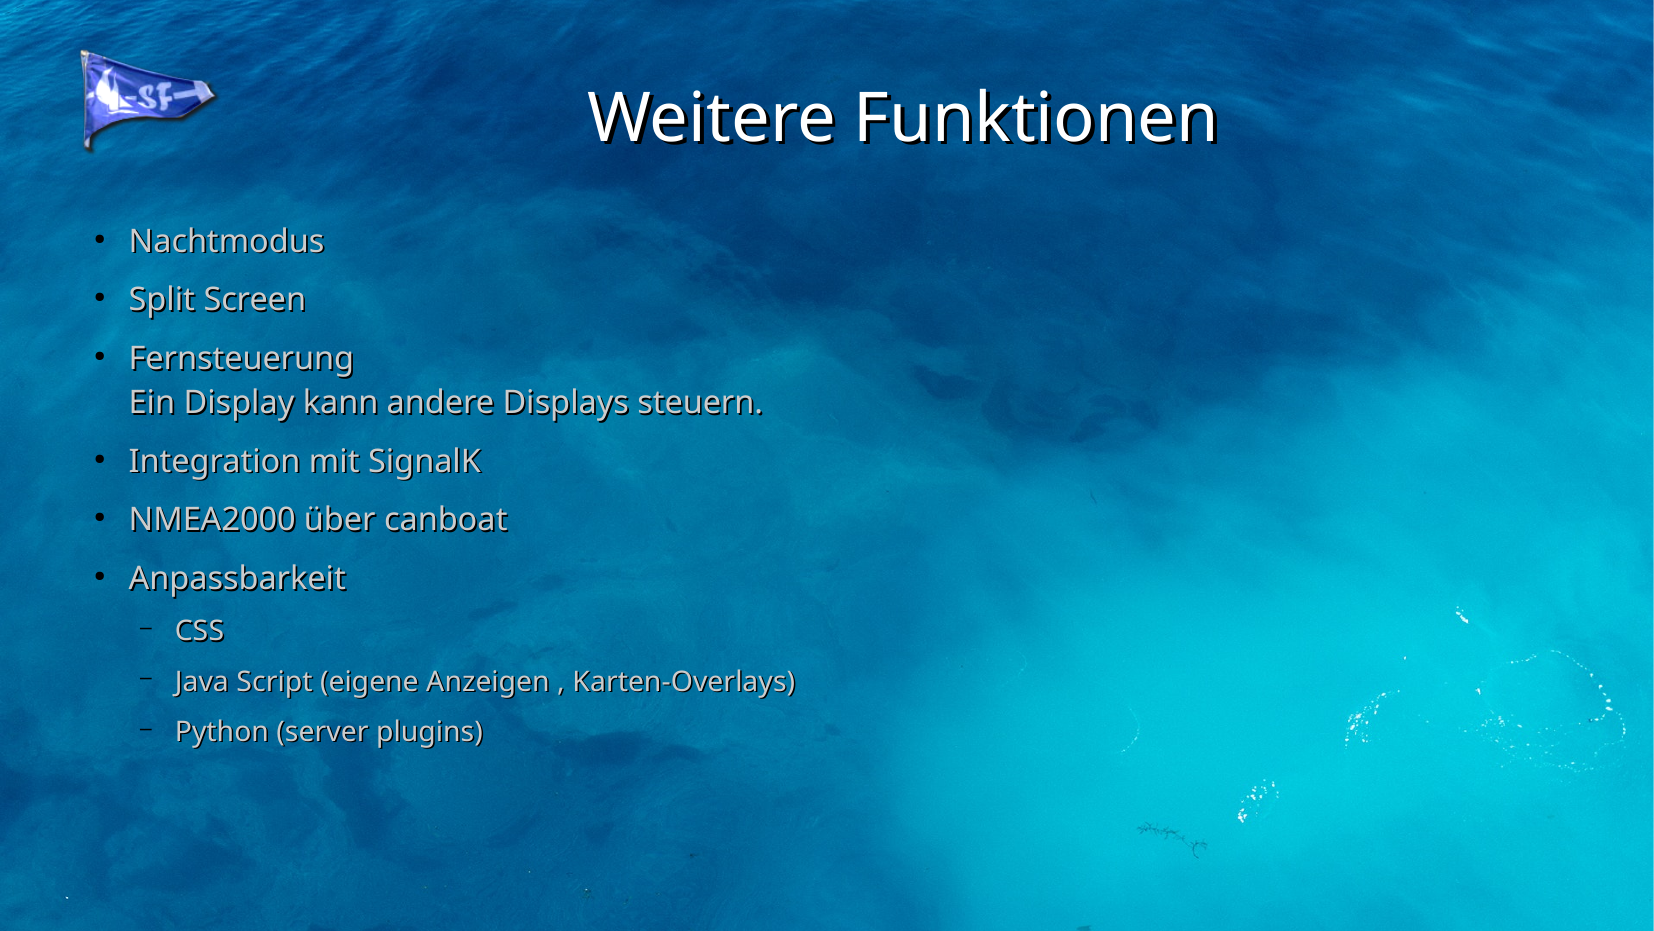

# Weitere Funktionen
Nachtmodus
Split Screen
Fernsteuerung
Ein Display kann andere Displays steuern.
Integration mit SignalK
NMEA2000 über canboat
Anpassbarkeit
CSS
Java Script (eigene Anzeigen , Karten-Overlays)
Python (server plugins)